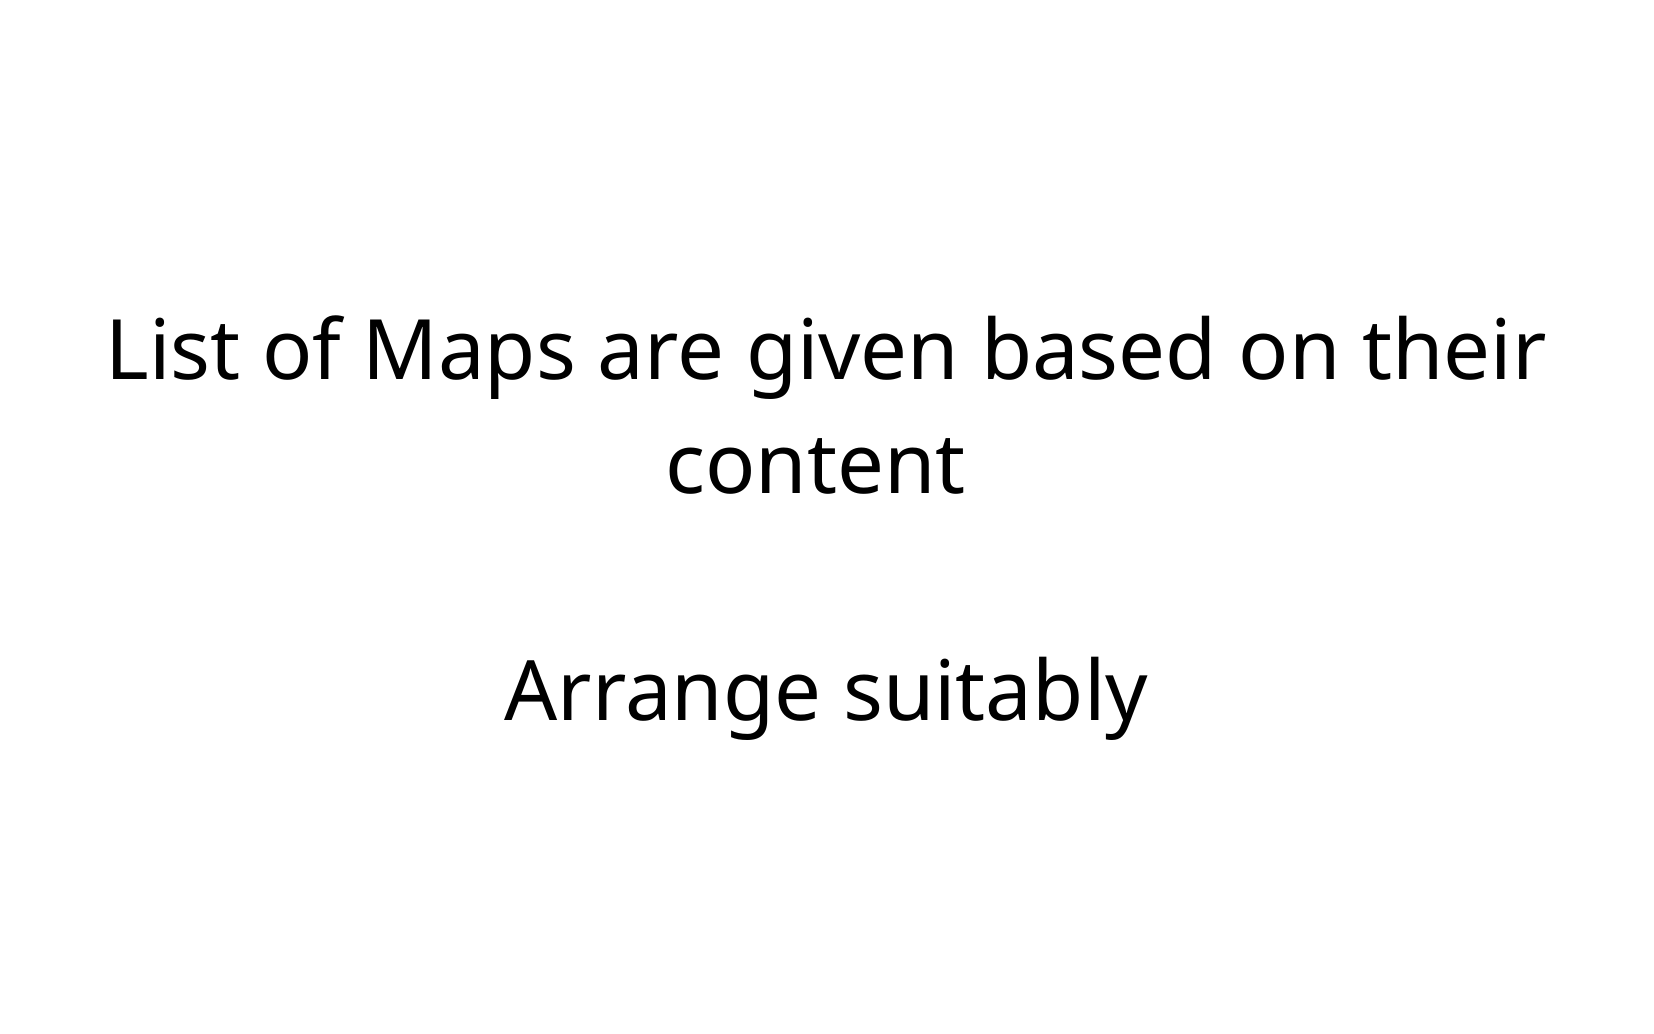

# List of Maps are given based on their content
Arrange suitably